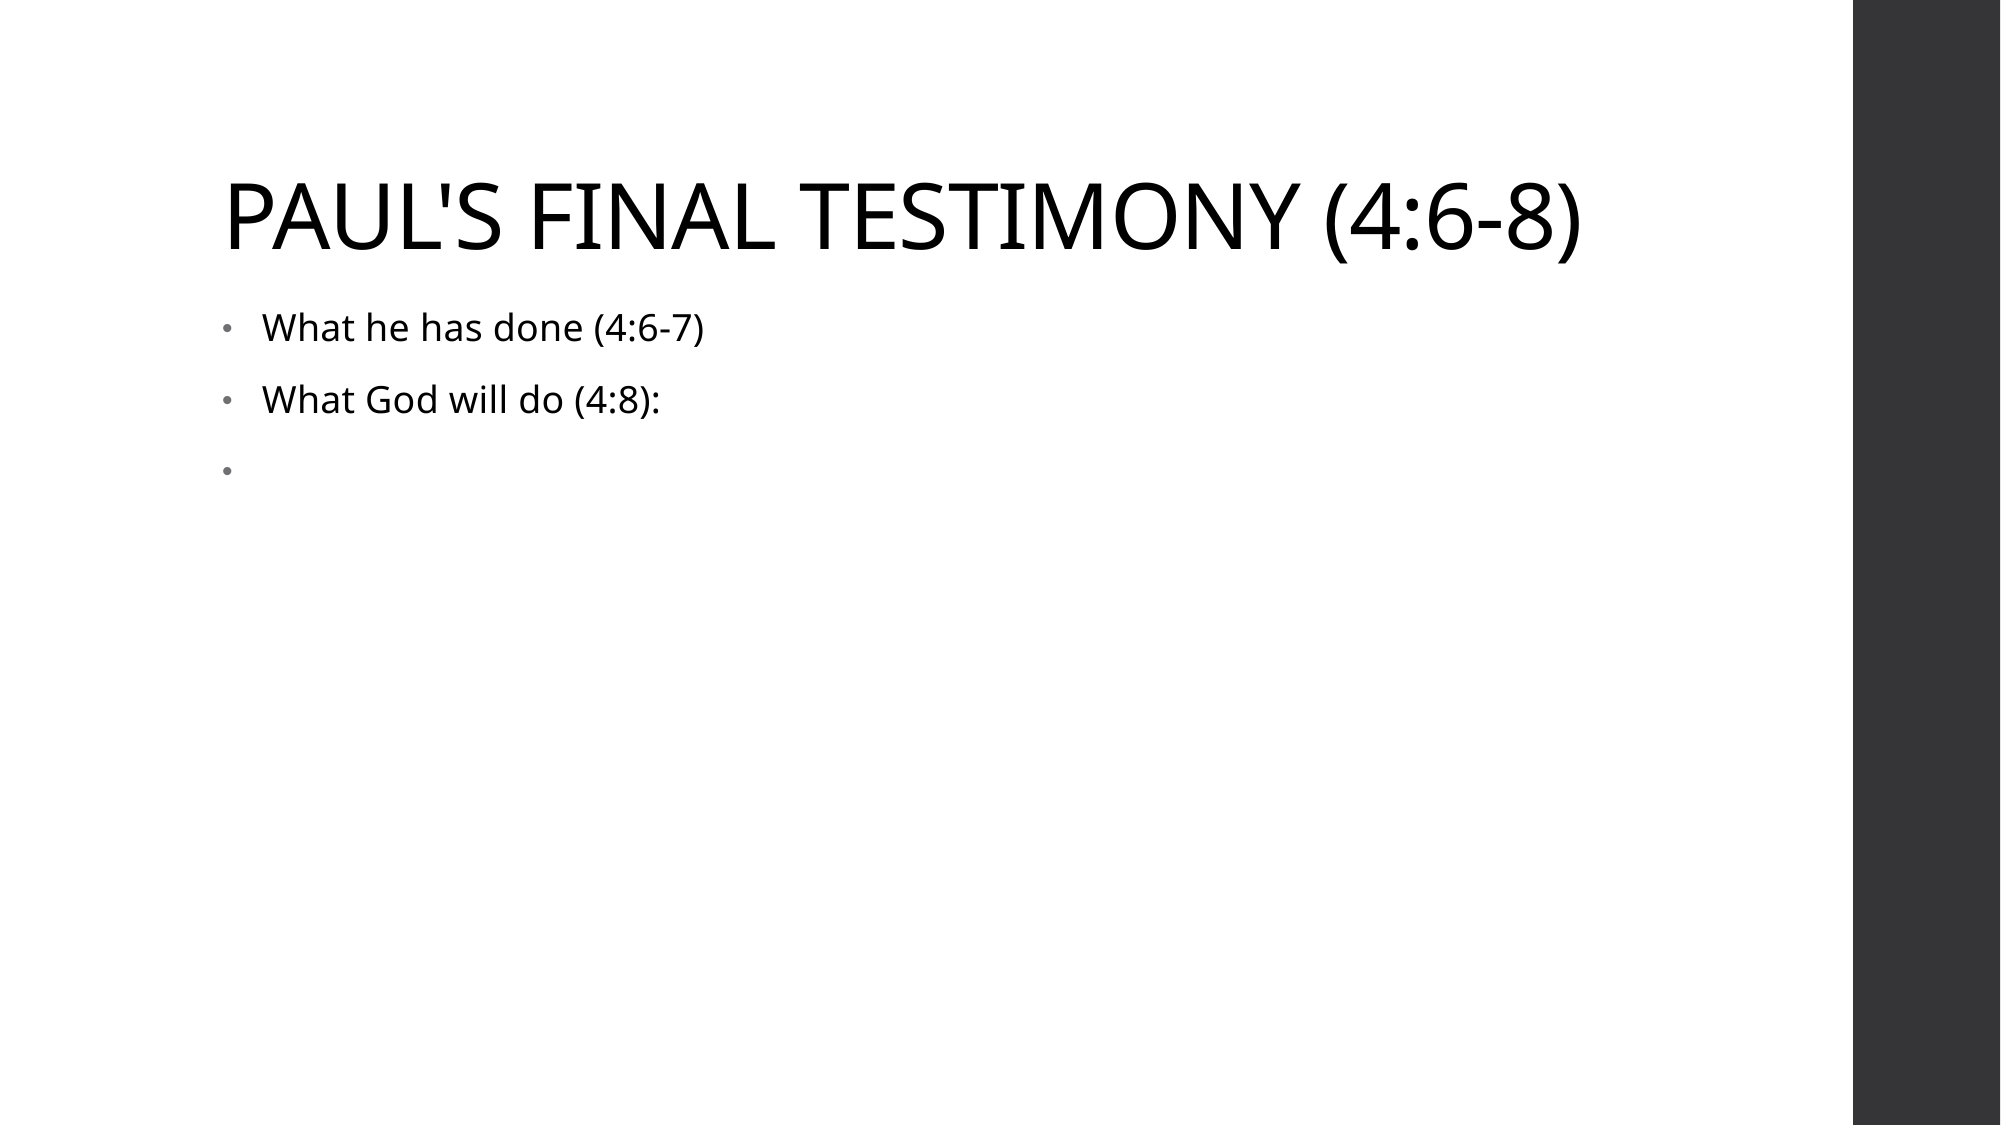

# PAUL'S FINAL TESTIMONY (4:6-8)
 What he has done (4:6-7)
 What God will do (4:8):